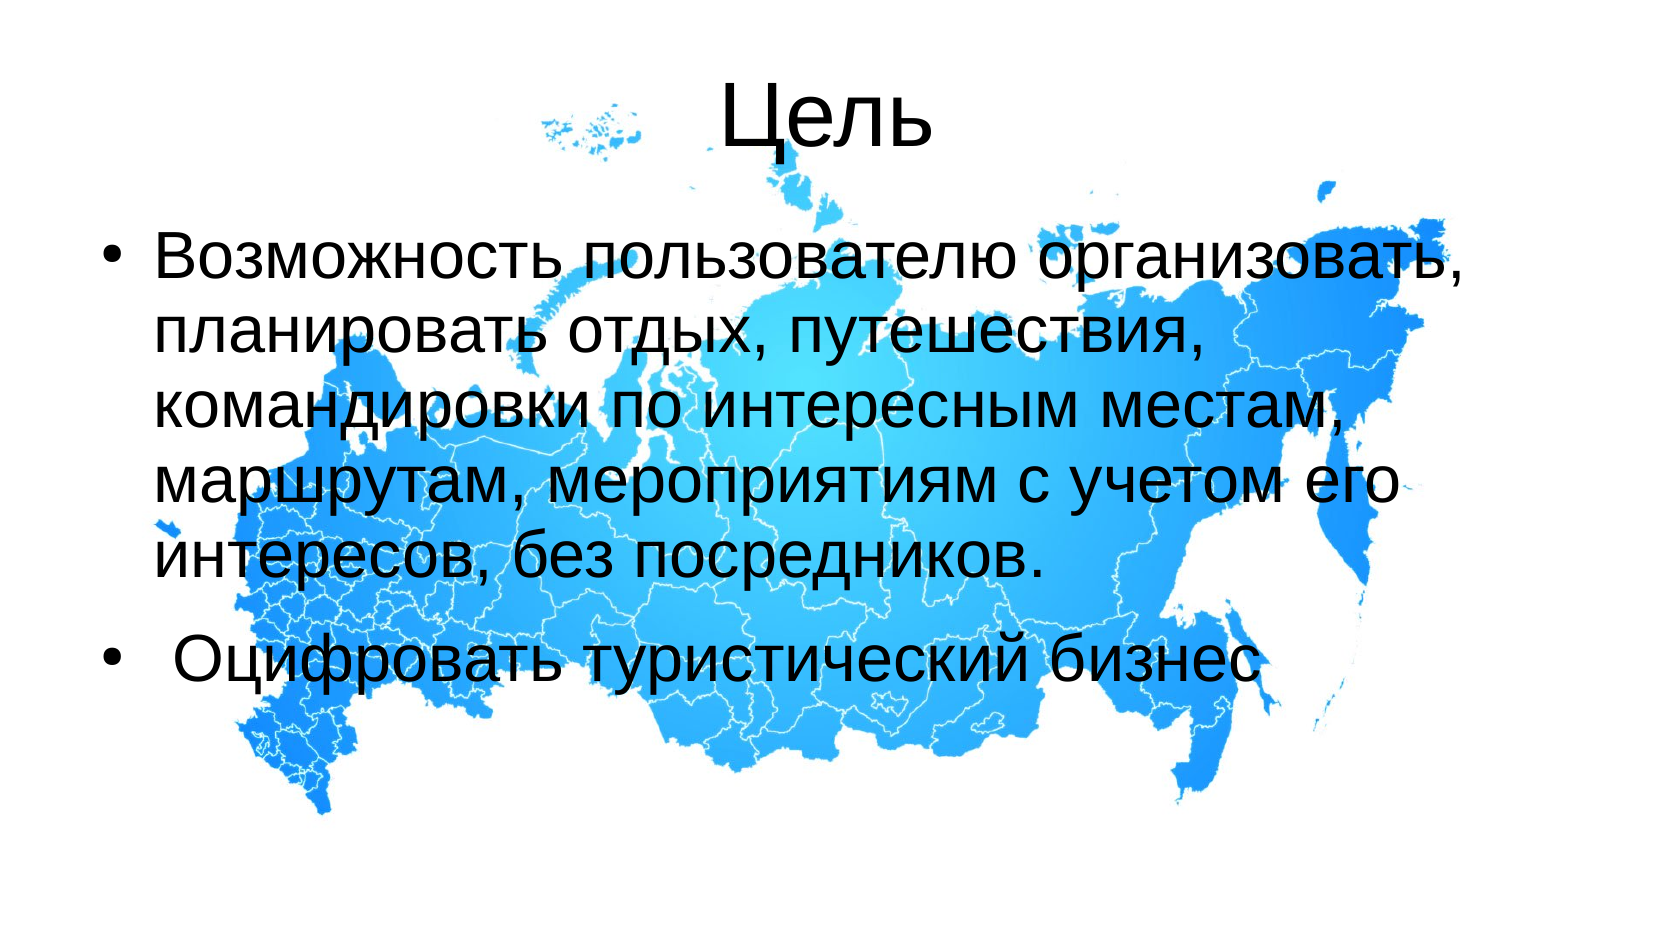

# Цель
Возможность пользователю организовать, планировать отдых, путешествия, командировки по интересным местам, маршрутам, мероприятиям с учетом его интересов, без посредников.
 Оцифровать туристический бизнес